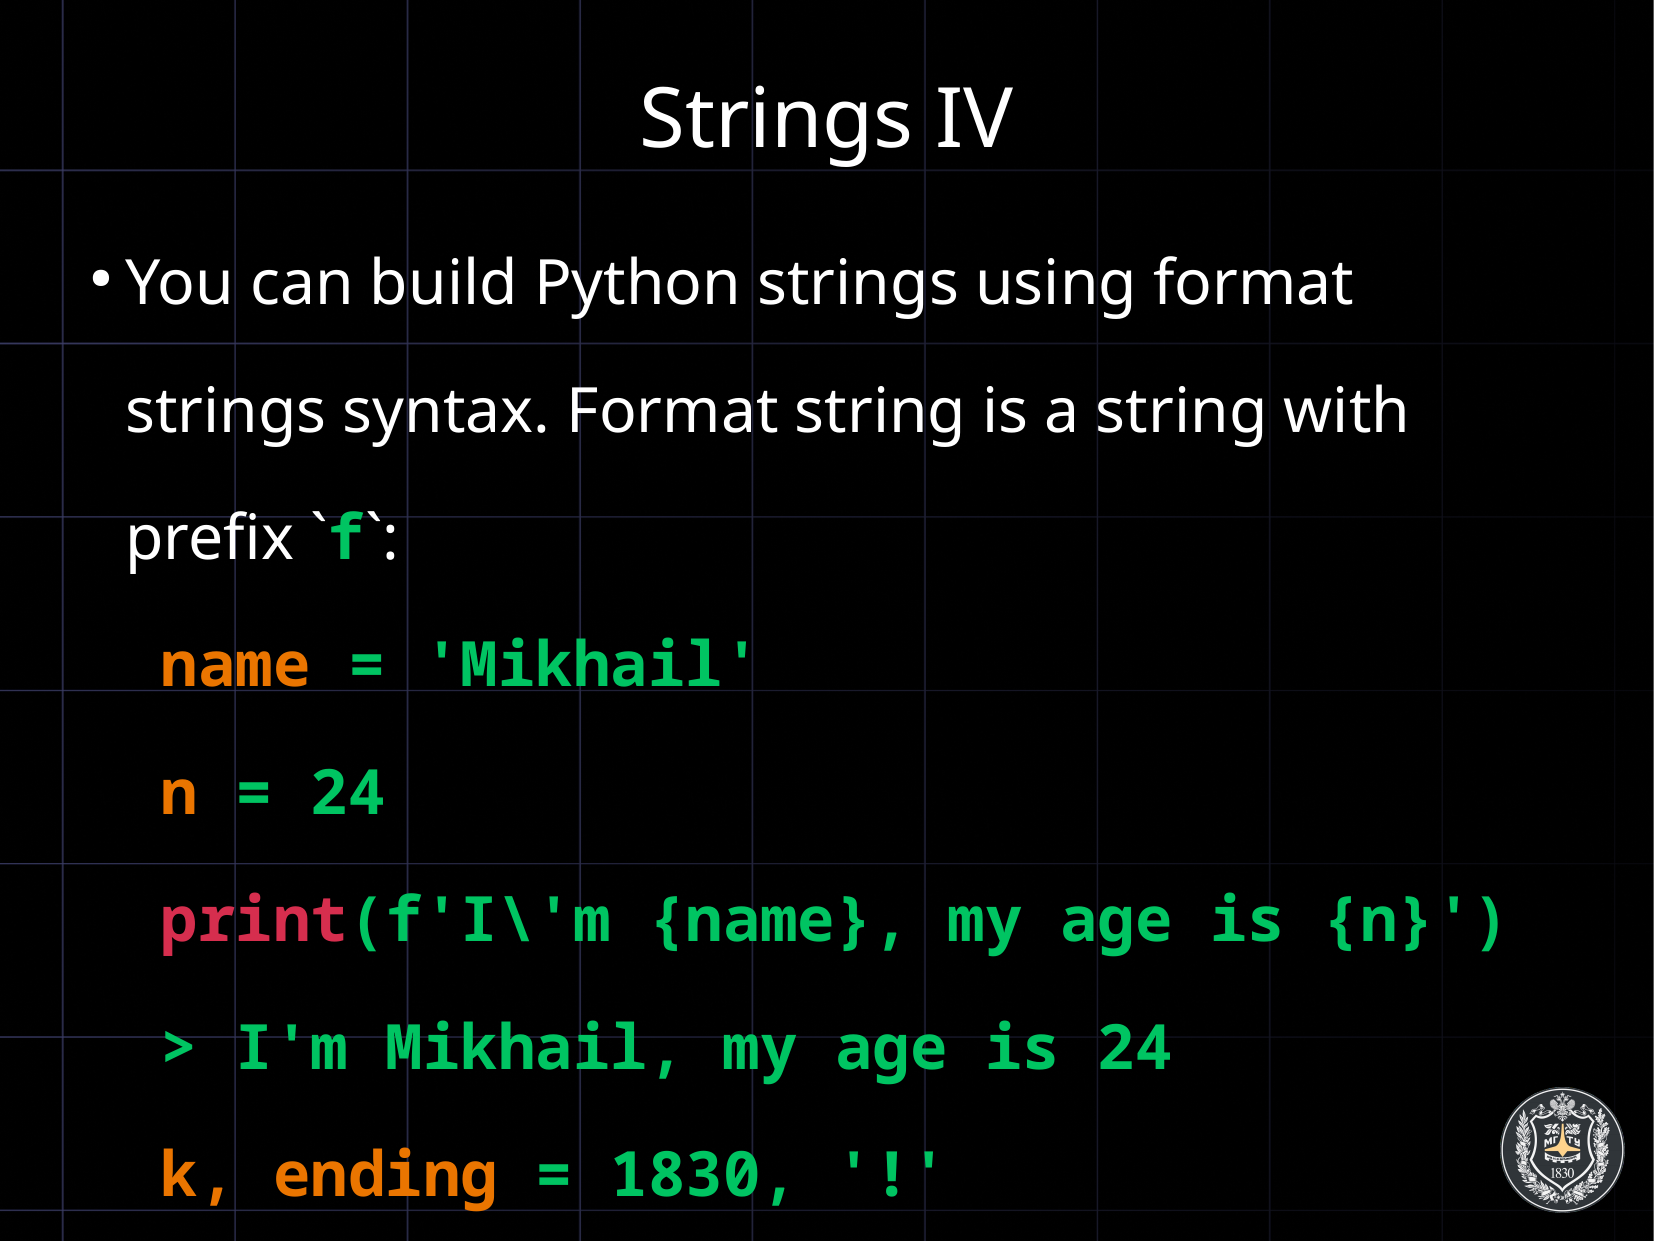

# Strings IV
You can build Python strings using format strings syntax. Format string is a string with prefix `f`:
name = 'Mikhail'
n = 24
print(f'I\'m {name}, my age is {n}')
> I'm Mikhail, my age is 24
k, ending = 1830, '!'
print('BMSTU was founded at {}{}'.
 format(k, ending))
> BMSTU was founded at 1830!